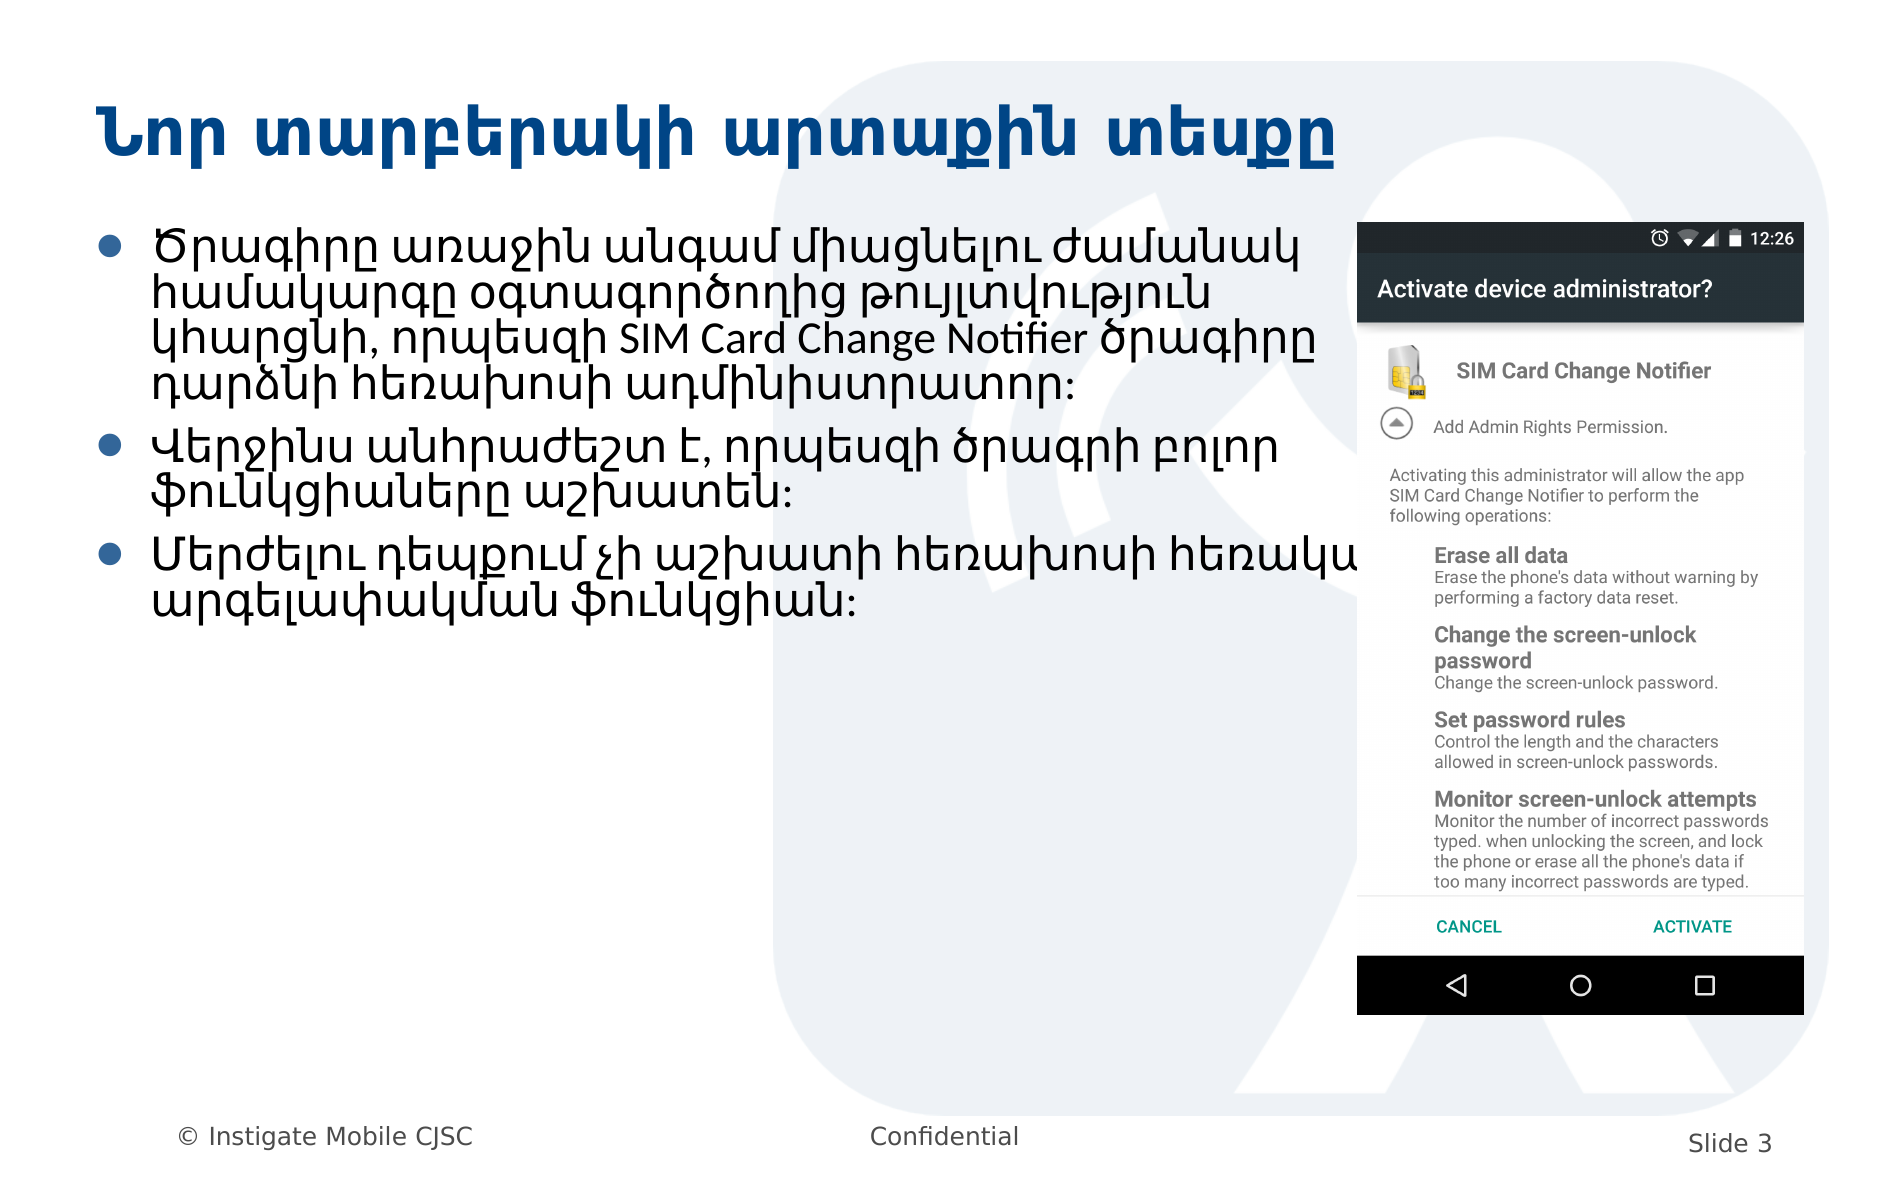

# Նոր տարբերակի արտաքին տեսքը
Ծրագիրը առաջին անգամ միացնելու ժամանակ համակարգը օգտագործողից թույլտվություն կհարցնի, որպեսզի SIM Card Change Notifier ծրագիրը դարձնի հեռախոսի ադմինիստրատոր:
Վերջինս անհրաժեշտ է, որպեսզի ծրագրի բոլոր ֆունկցիաները աշխատեն:
Մերժելու դեպքում չի աշխատի հեռախոսի հեռակա արգելափակման ֆունկցիան: